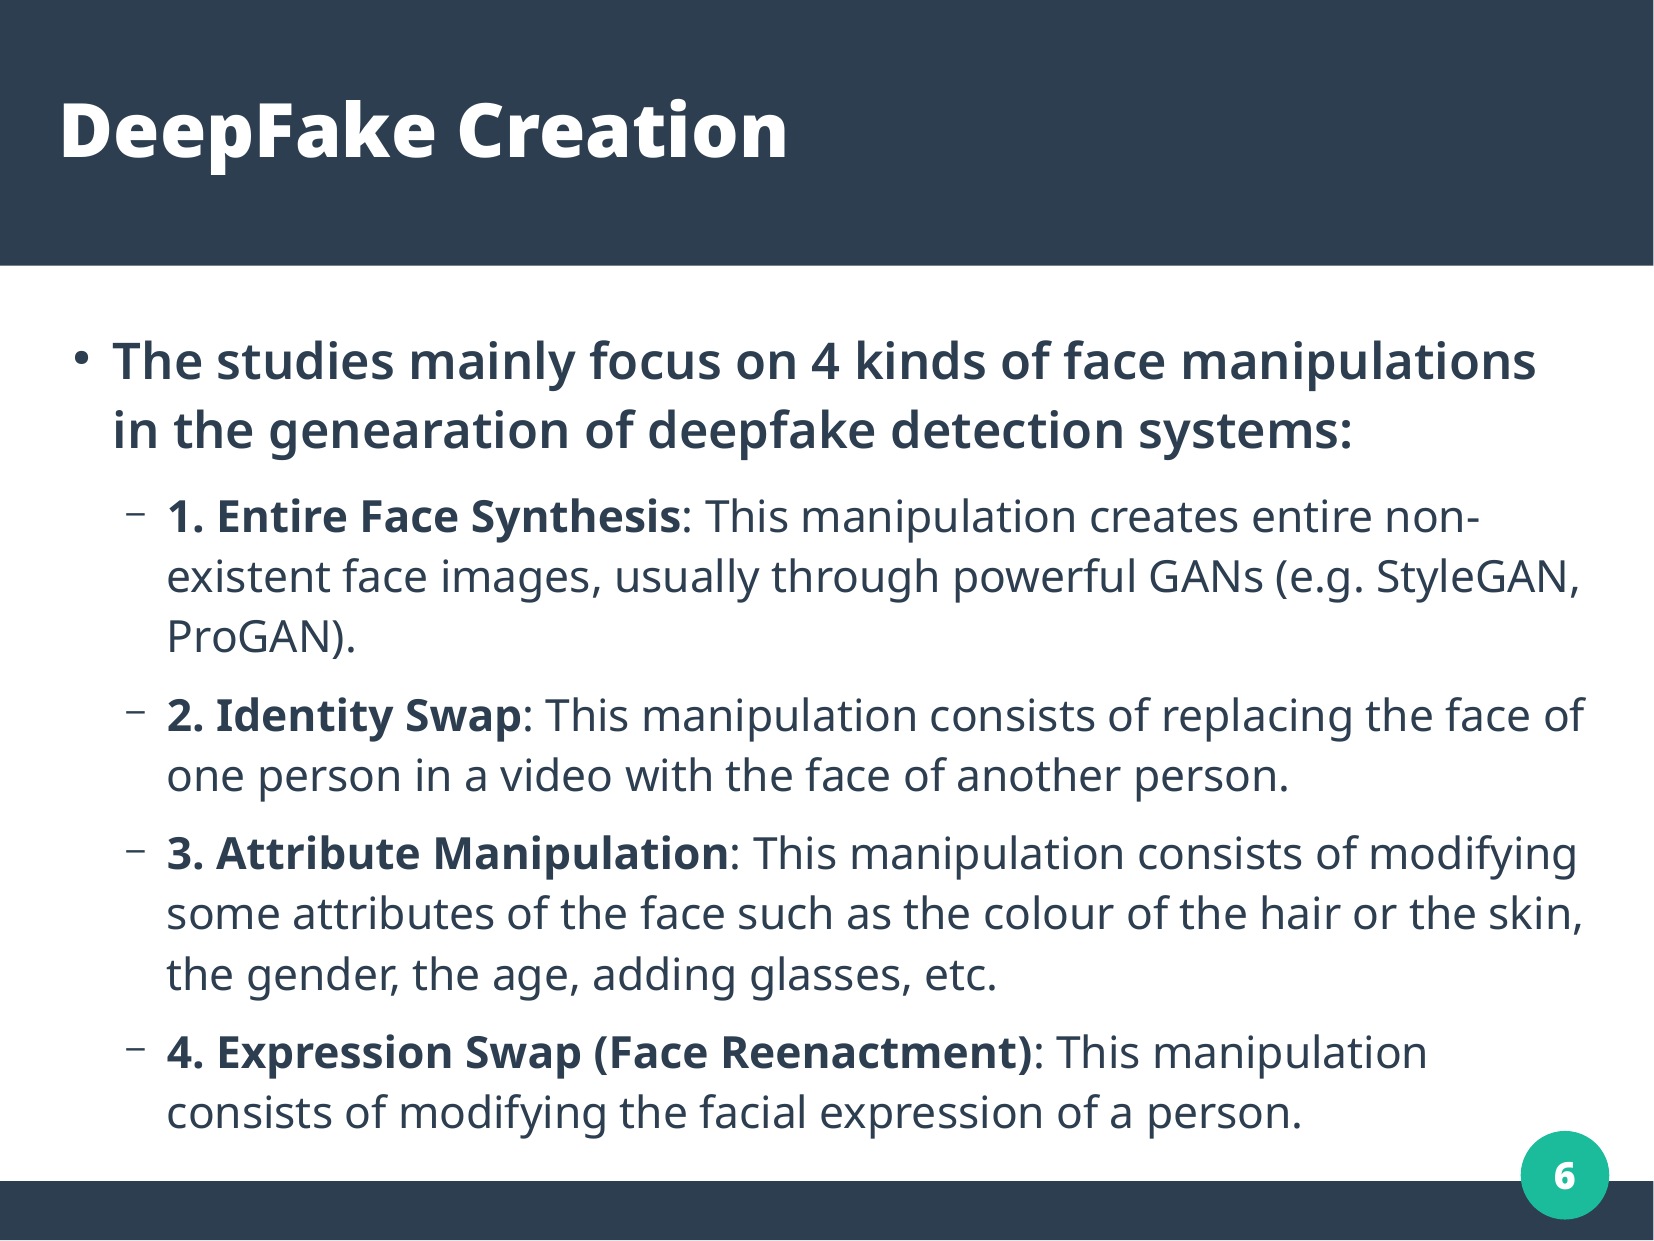

# DeepFake Creation
The studies mainly focus on 4 kinds of face manipulations in the genearation of deepfake detection systems:
1. Entire Face Synthesis: This manipulation creates entire non-existent face images, usually through powerful GANs (e.g. StyleGAN, ProGAN).
2. Identity Swap: This manipulation consists of replacing the face of one person in a video with the face of another person.
3. Attribute Manipulation: This manipulation consists of modifying some attributes of the face such as the colour of the hair or the skin, the gender, the age, adding glasses, etc.
4. Expression Swap (Face Reenactment): This manipulation consists of modifying the facial expression of a person.
6